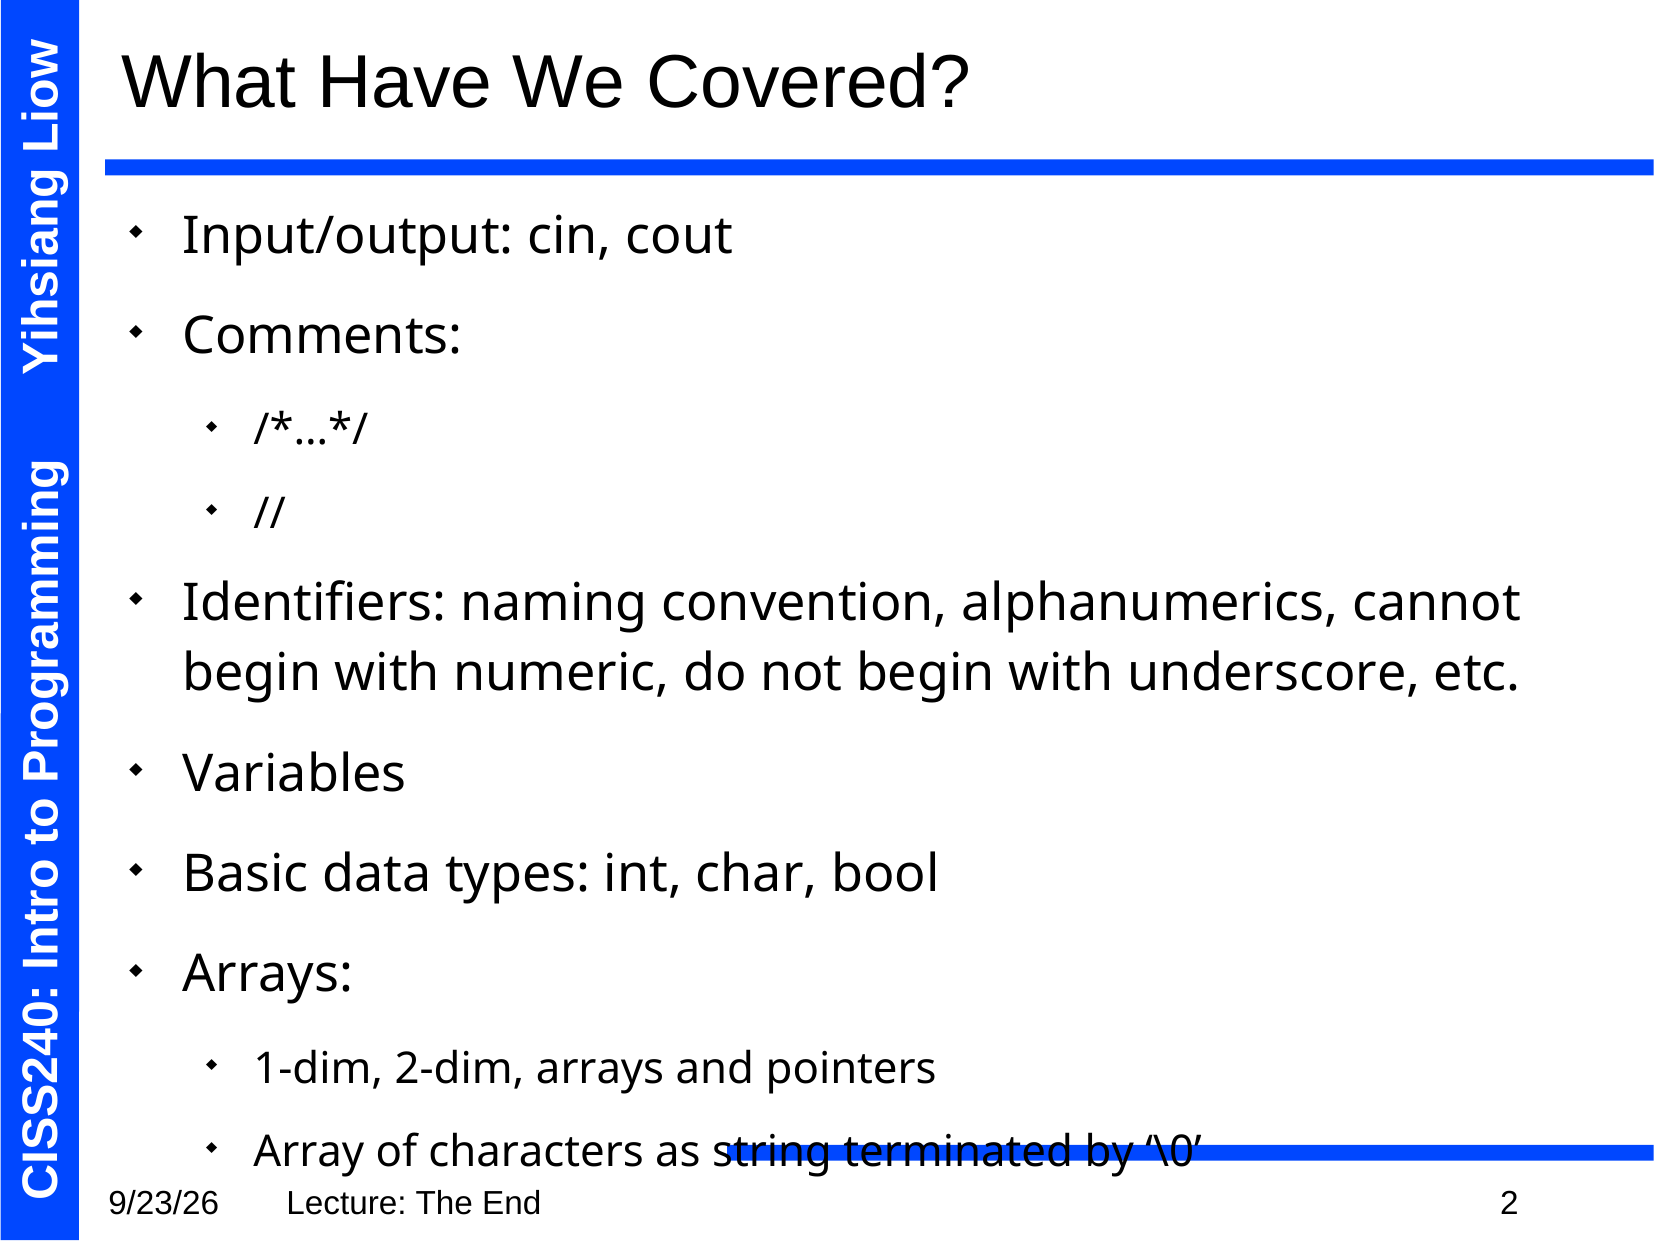

# What Have We Covered?
Input/output: cin, cout
Comments:
/*…*/
//
Identifiers: naming convention, alphanumerics, cannot begin with numeric, do not begin with underscore, etc.
Variables
Basic data types: int, char, bool
Arrays:
1-dim, 2-dim, arrays and pointers
Array of characters as string terminated by ‘\0’